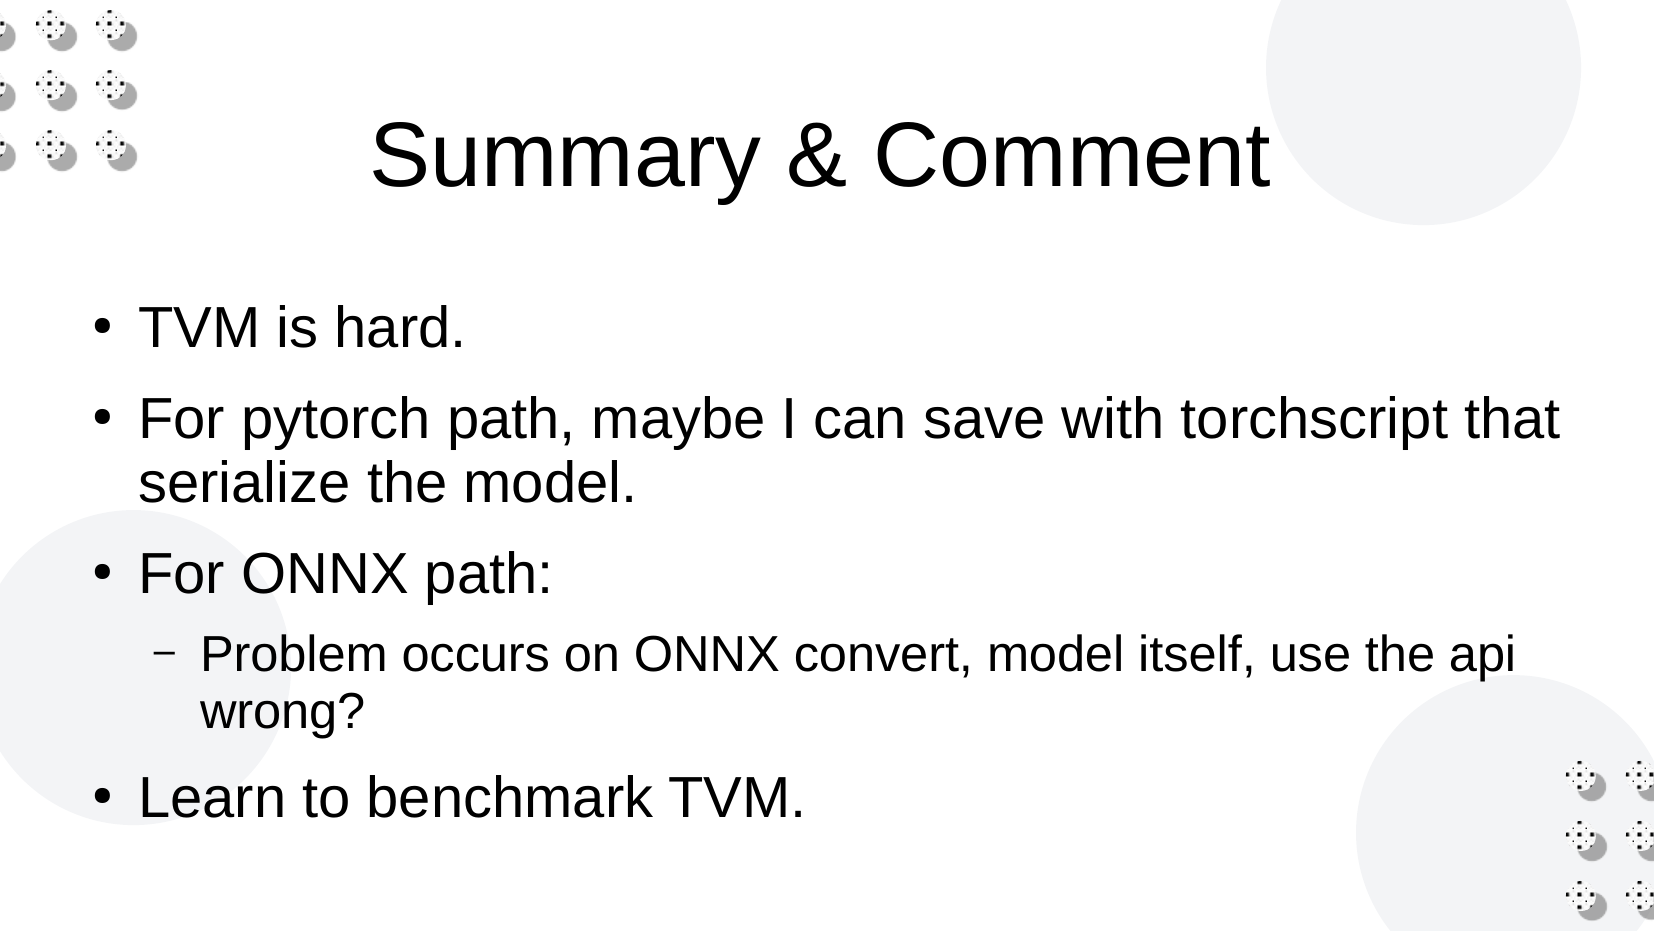

# Summary & Comment
TVM is hard.
For pytorch path, maybe I can save with torchscript that serialize the model.
For ONNX path:
Problem occurs on ONNX convert, model itself, use the api wrong?
Learn to benchmark TVM.